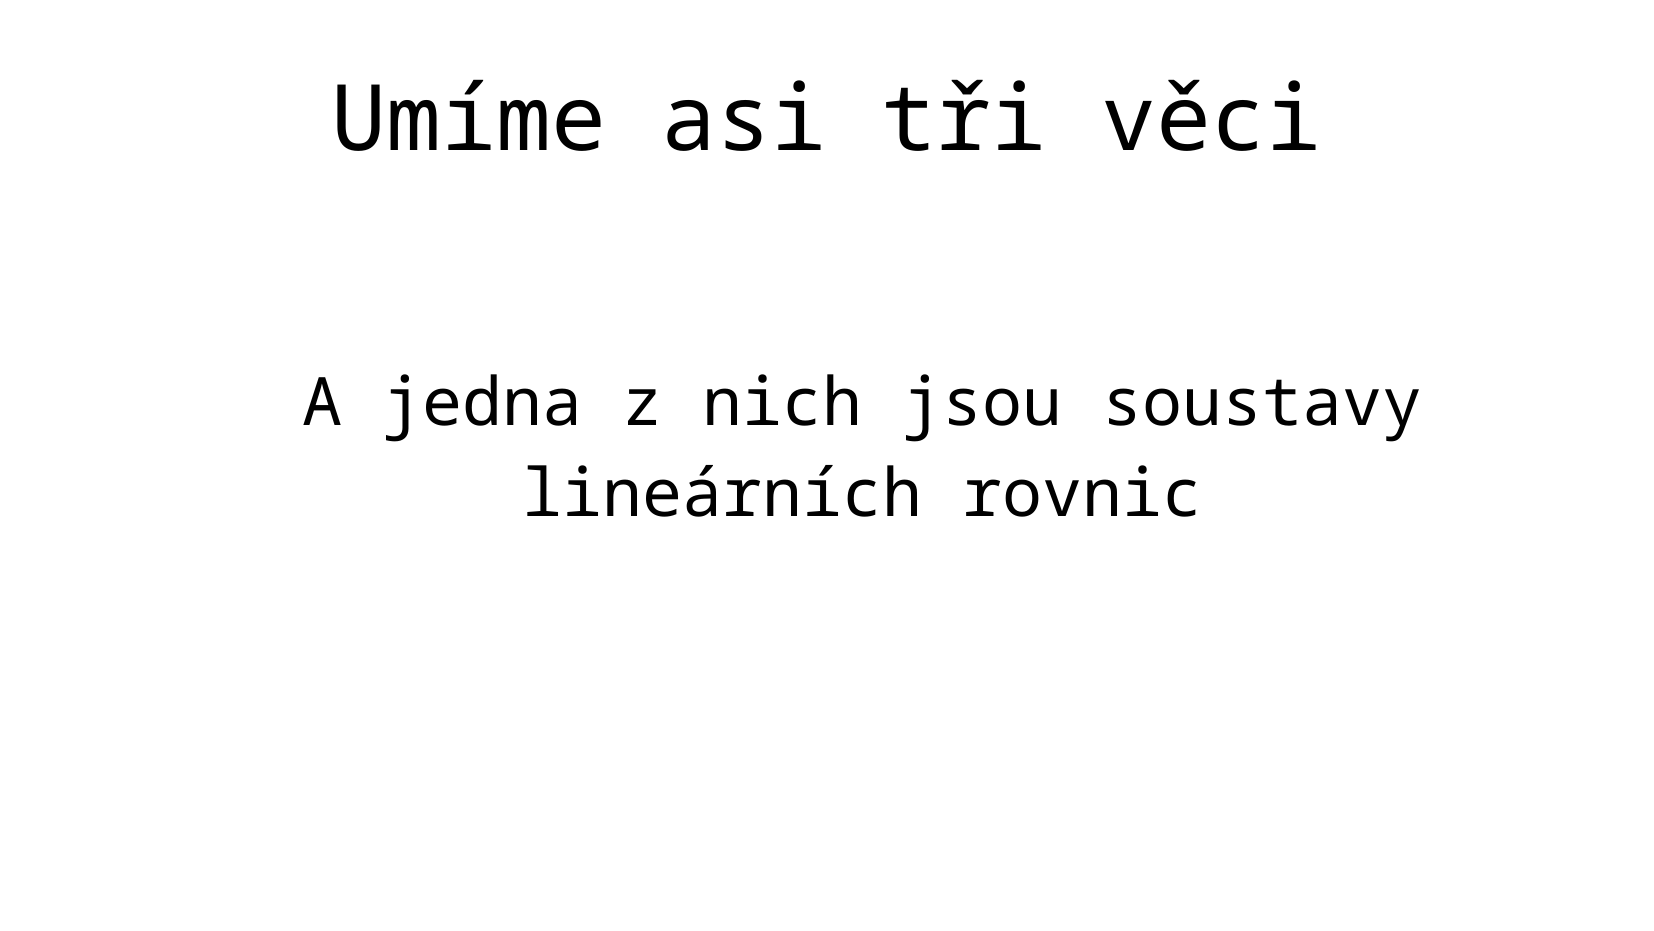

# Umíme asi tři věci
A jedna z nich jsou soustavy lineárních rovnic